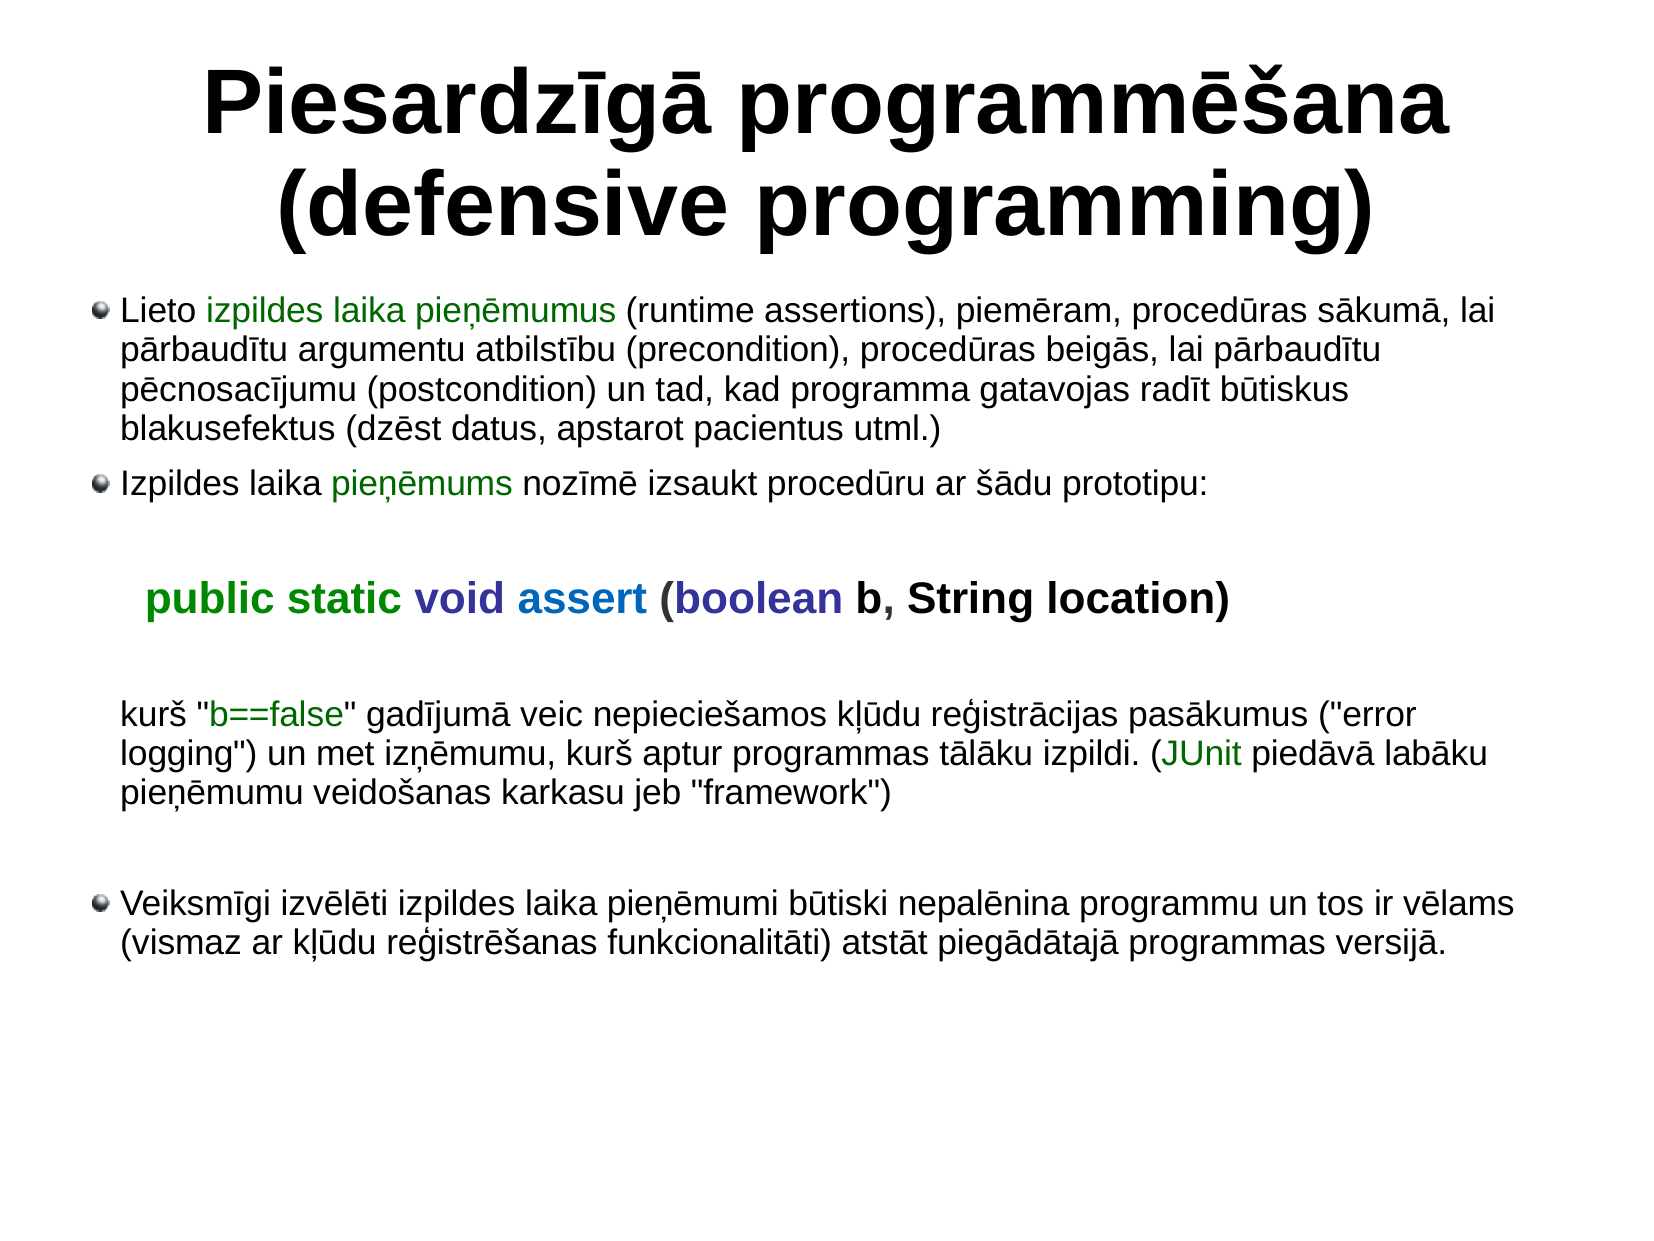

# Piesardzīgā programmēšana (defensive programming)
Lieto izpildes laika pieņēmumus (runtime assertions), piemēram, procedūras sākumā, lai pārbaudītu argumentu atbilstību (precondition), procedūras beigās, lai pārbaudītu pēcnosacījumu (postcondition) un tad, kad programma gatavojas radīt būtiskus blakusefektus (dzēst datus, apstarot pacientus utml.)
Izpildes laika pieņēmums nozīmē izsaukt procedūru ar šādu prototipu:
 public static void assert (boolean b, String location)
kurš "b==false" gadījumā veic nepieciešamos kļūdu reģistrācijas pasākumus ("error logging") un met izņēmumu, kurš aptur programmas tālāku izpildi. (JUnit piedāvā labāku pieņēmumu veidošanas karkasu jeb "framework")
Veiksmīgi izvēlēti izpildes laika pieņēmumi būtiski nepalēnina programmu un tos ir vēlams (vismaz ar kļūdu reģistrēšanas funkcionalitāti) atstāt piegādātajā programmas versijā.